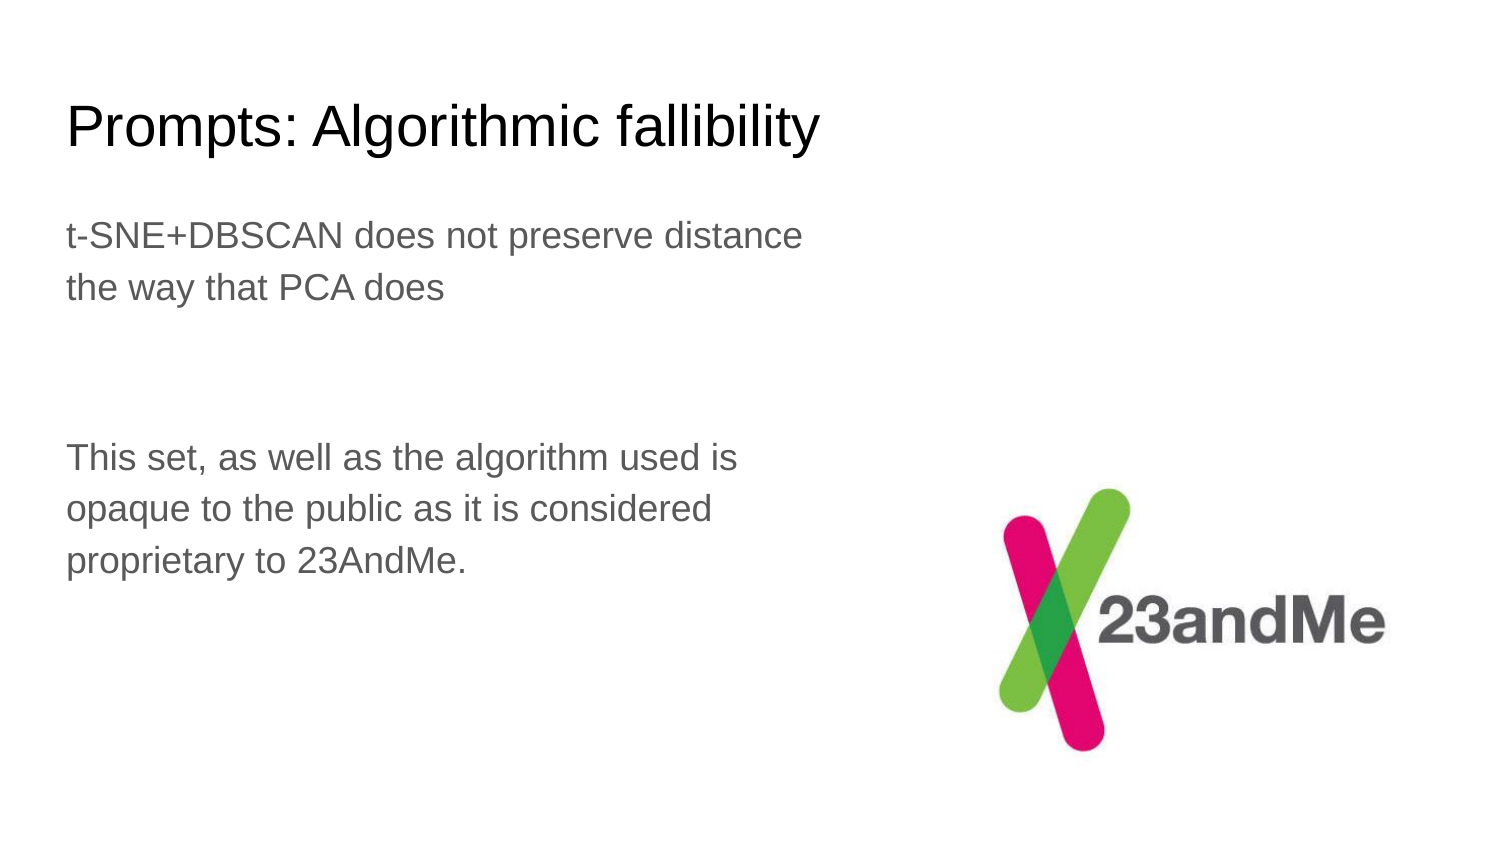

# Prompts: Algorithmic fallibility
t-SNE+DBSCAN does not preserve distance the way that PCA does
This set, as well as the algorithm used is opaque to the public as it is considered proprietary to 23AndMe.